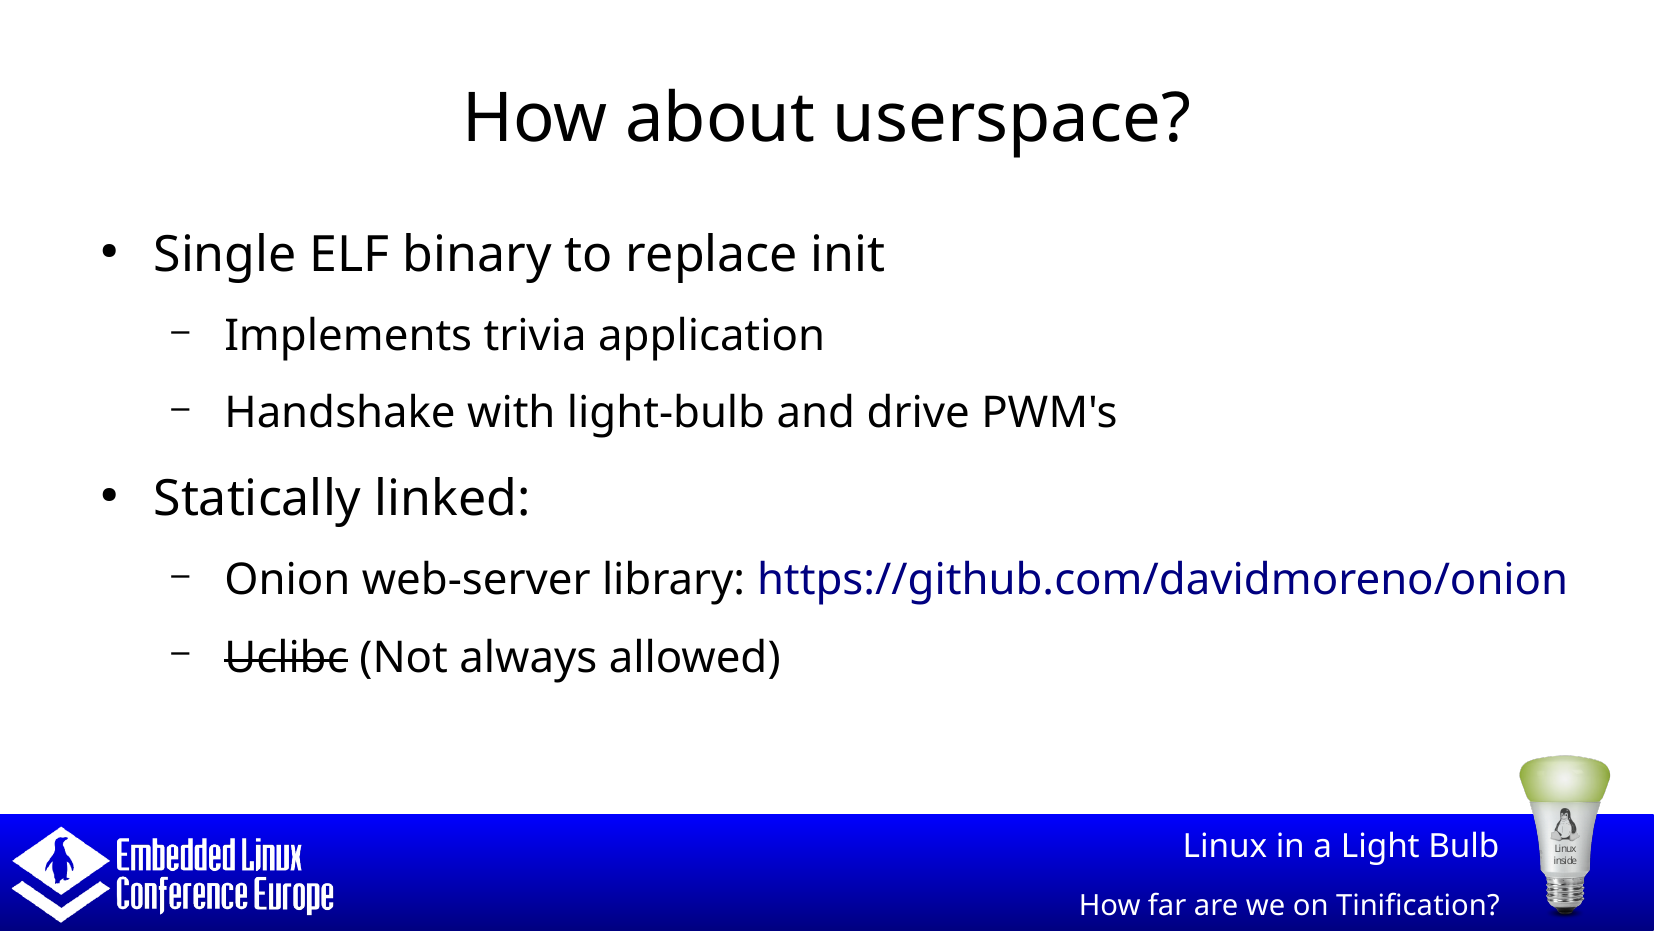

# How about userspace?
Single ELF binary to replace init
Implements trivia application
Handshake with light-bulb and drive PWM's
Statically linked:
Onion web-server library: https://github.com/davidmoreno/onion
Uclibc (Not always allowed)
Linux in a Light Bulb